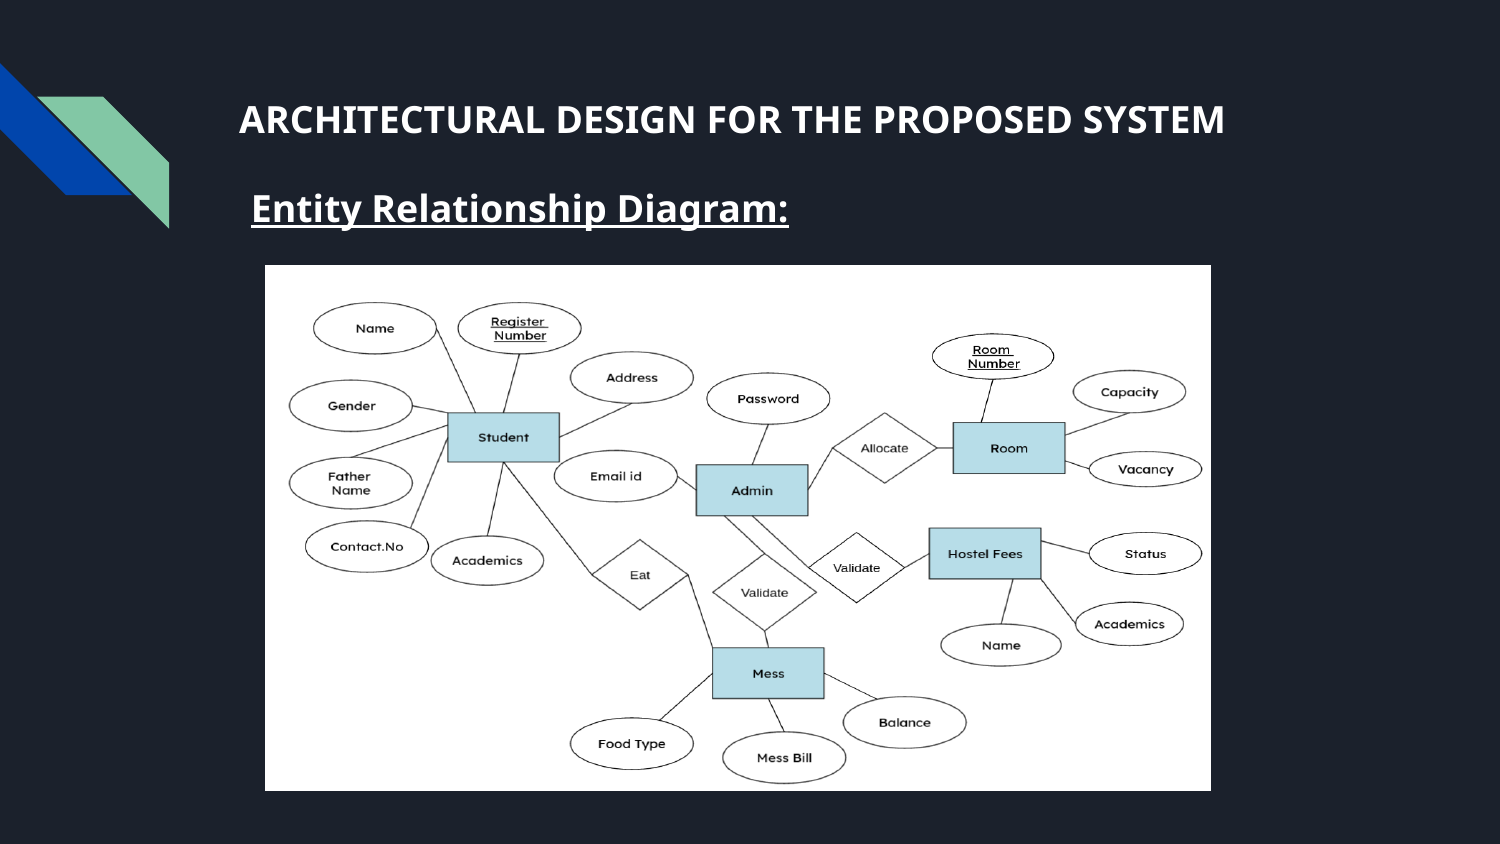

ARCHITECTURAL DESIGN FOR THE PROPOSED SYSTEM
Entity Relationship Diagram: